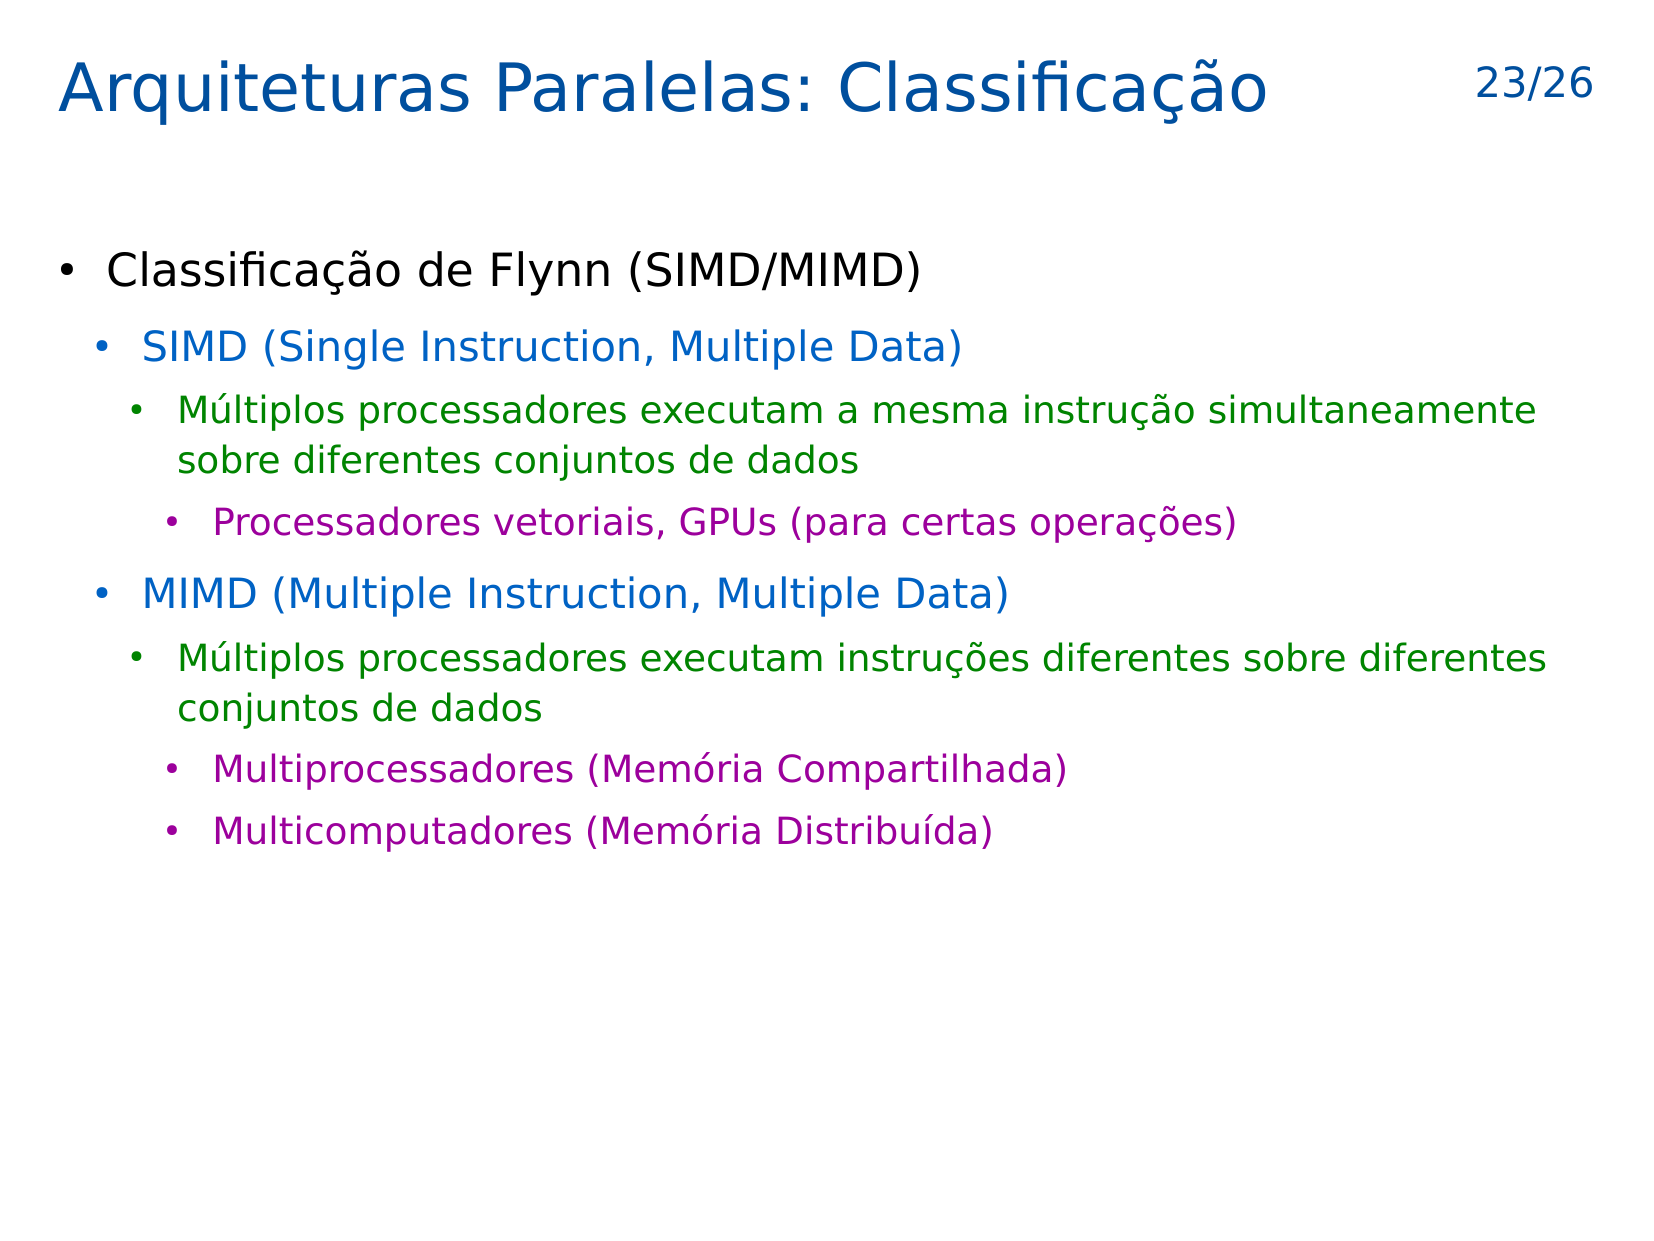

# Arquiteturas Paralelas: Classificação
23
Classificação de Flynn (SIMD/MIMD)
SIMD (Single Instruction, Multiple Data)
Múltiplos processadores executam a mesma instrução simultaneamente sobre diferentes conjuntos de dados
Processadores vetoriais, GPUs (para certas operações)
MIMD (Multiple Instruction, Multiple Data)
Múltiplos processadores executam instruções diferentes sobre diferentes conjuntos de dados
Multiprocessadores (Memória Compartilhada)
Multicomputadores (Memória Distribuída)